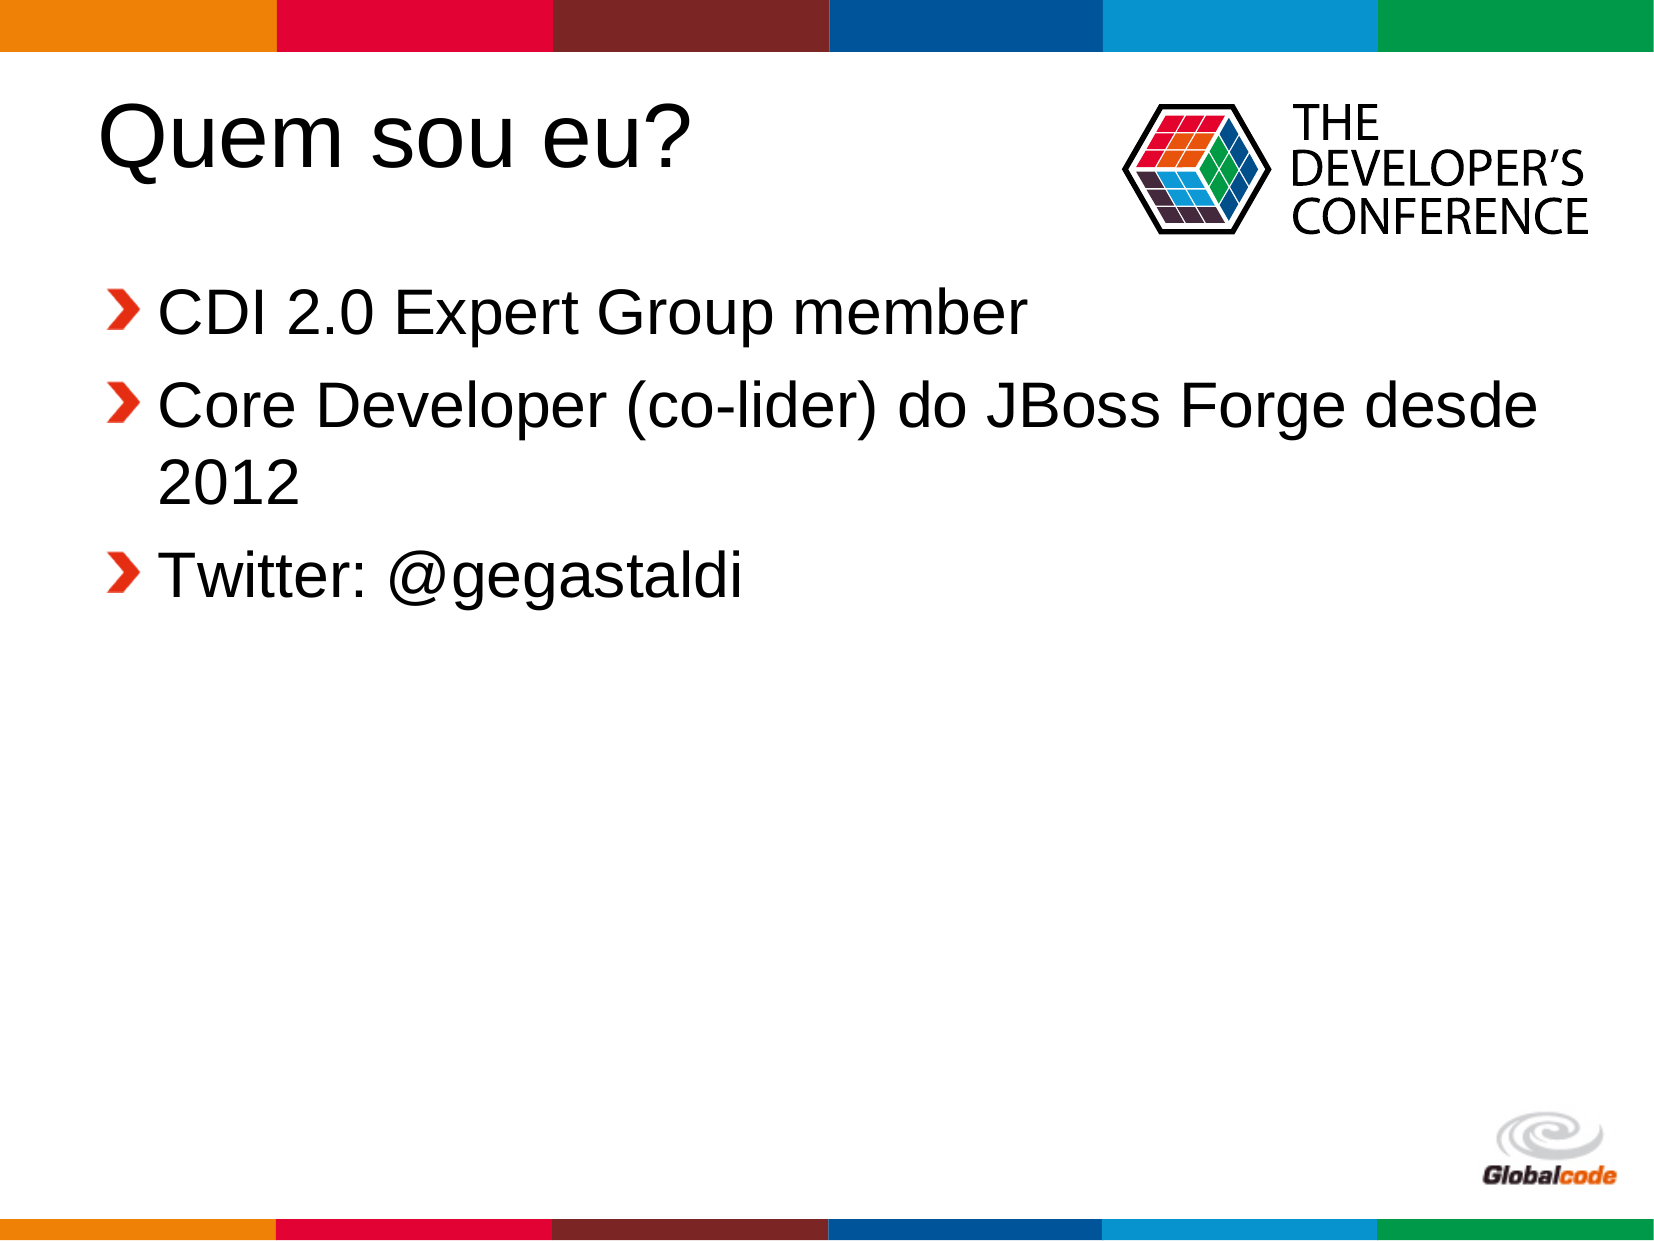

# Quem sou eu?
CDI 2.0 Expert Group member
Core Developer (co-lider) do JBoss Forge desde 2012
Twitter: @gegastaldi